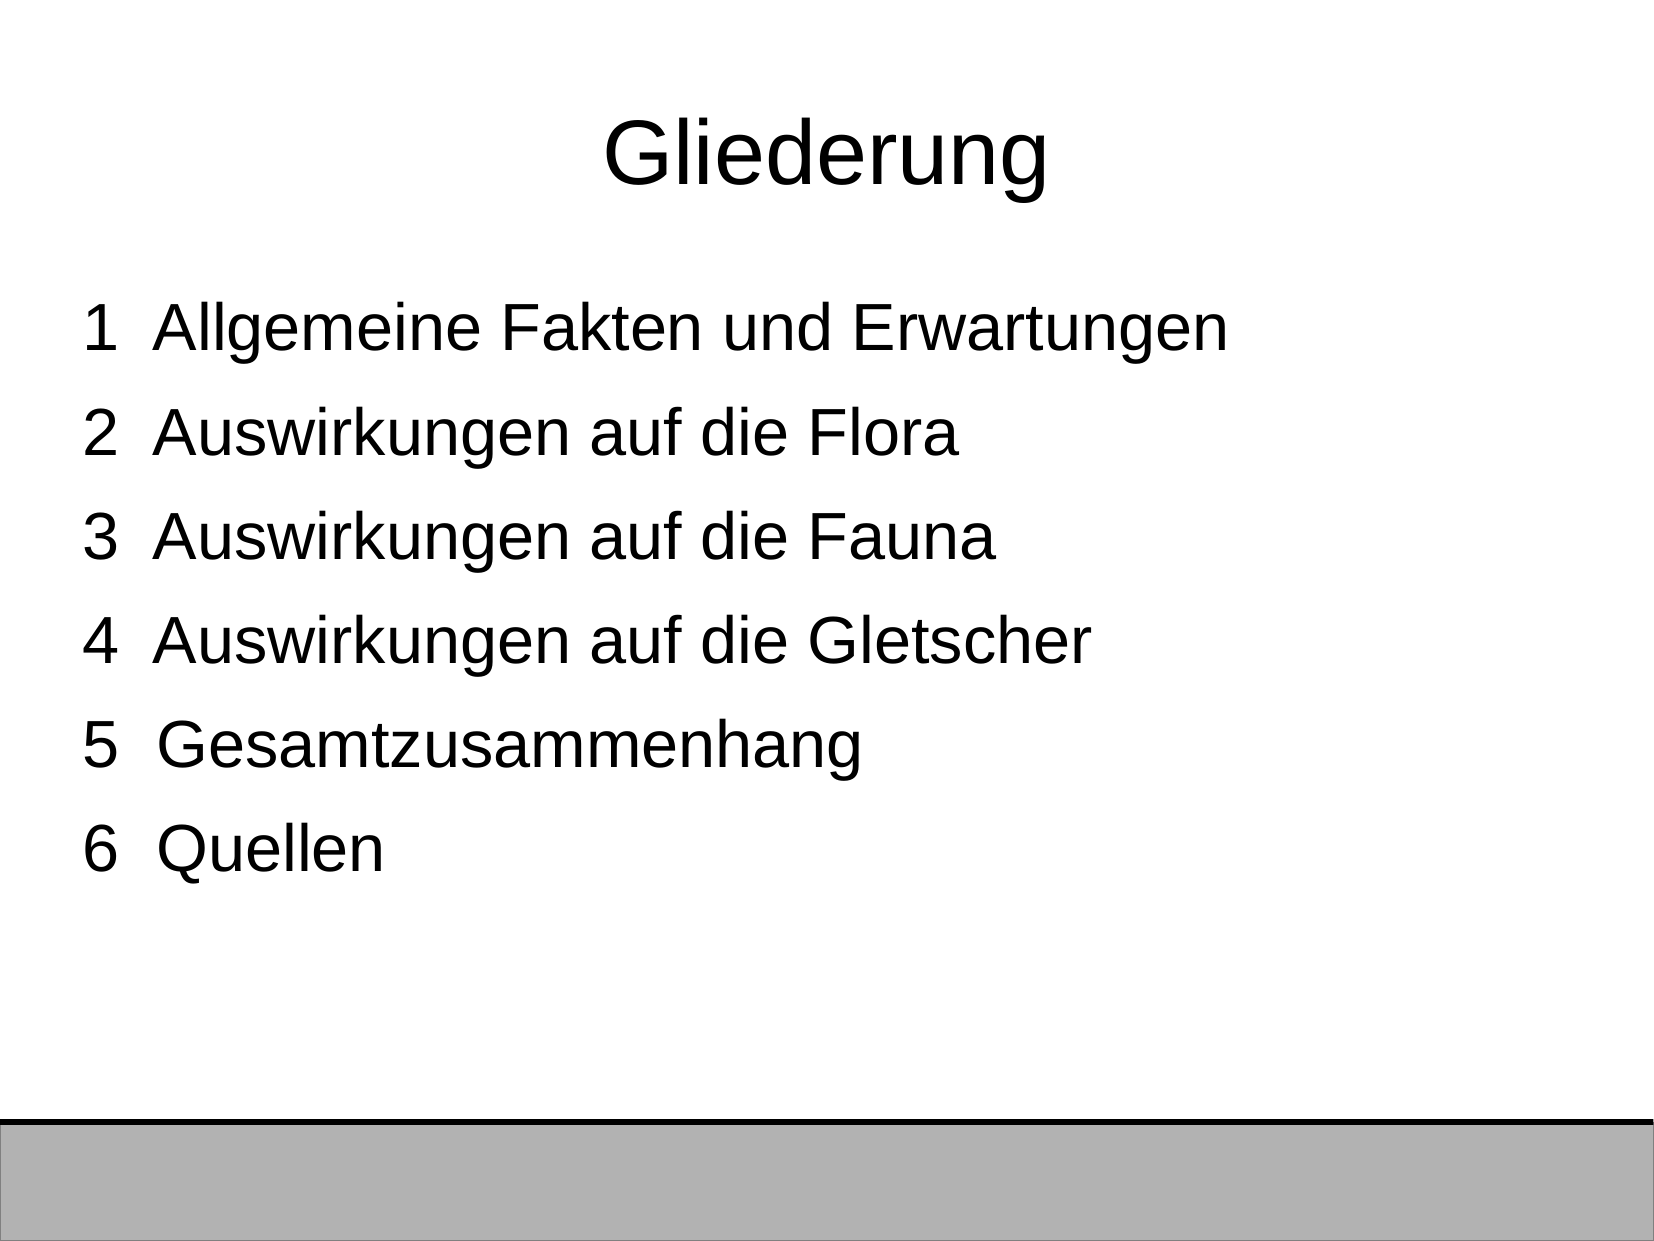

# Gliederung
1 Allgemeine Fakten und Erwartungen
2 Auswirkungen auf die Flora
3 Auswirkungen auf die Fauna
4 Auswirkungen auf die Gletscher
5 Gesamtzusammenhang
6 Quellen